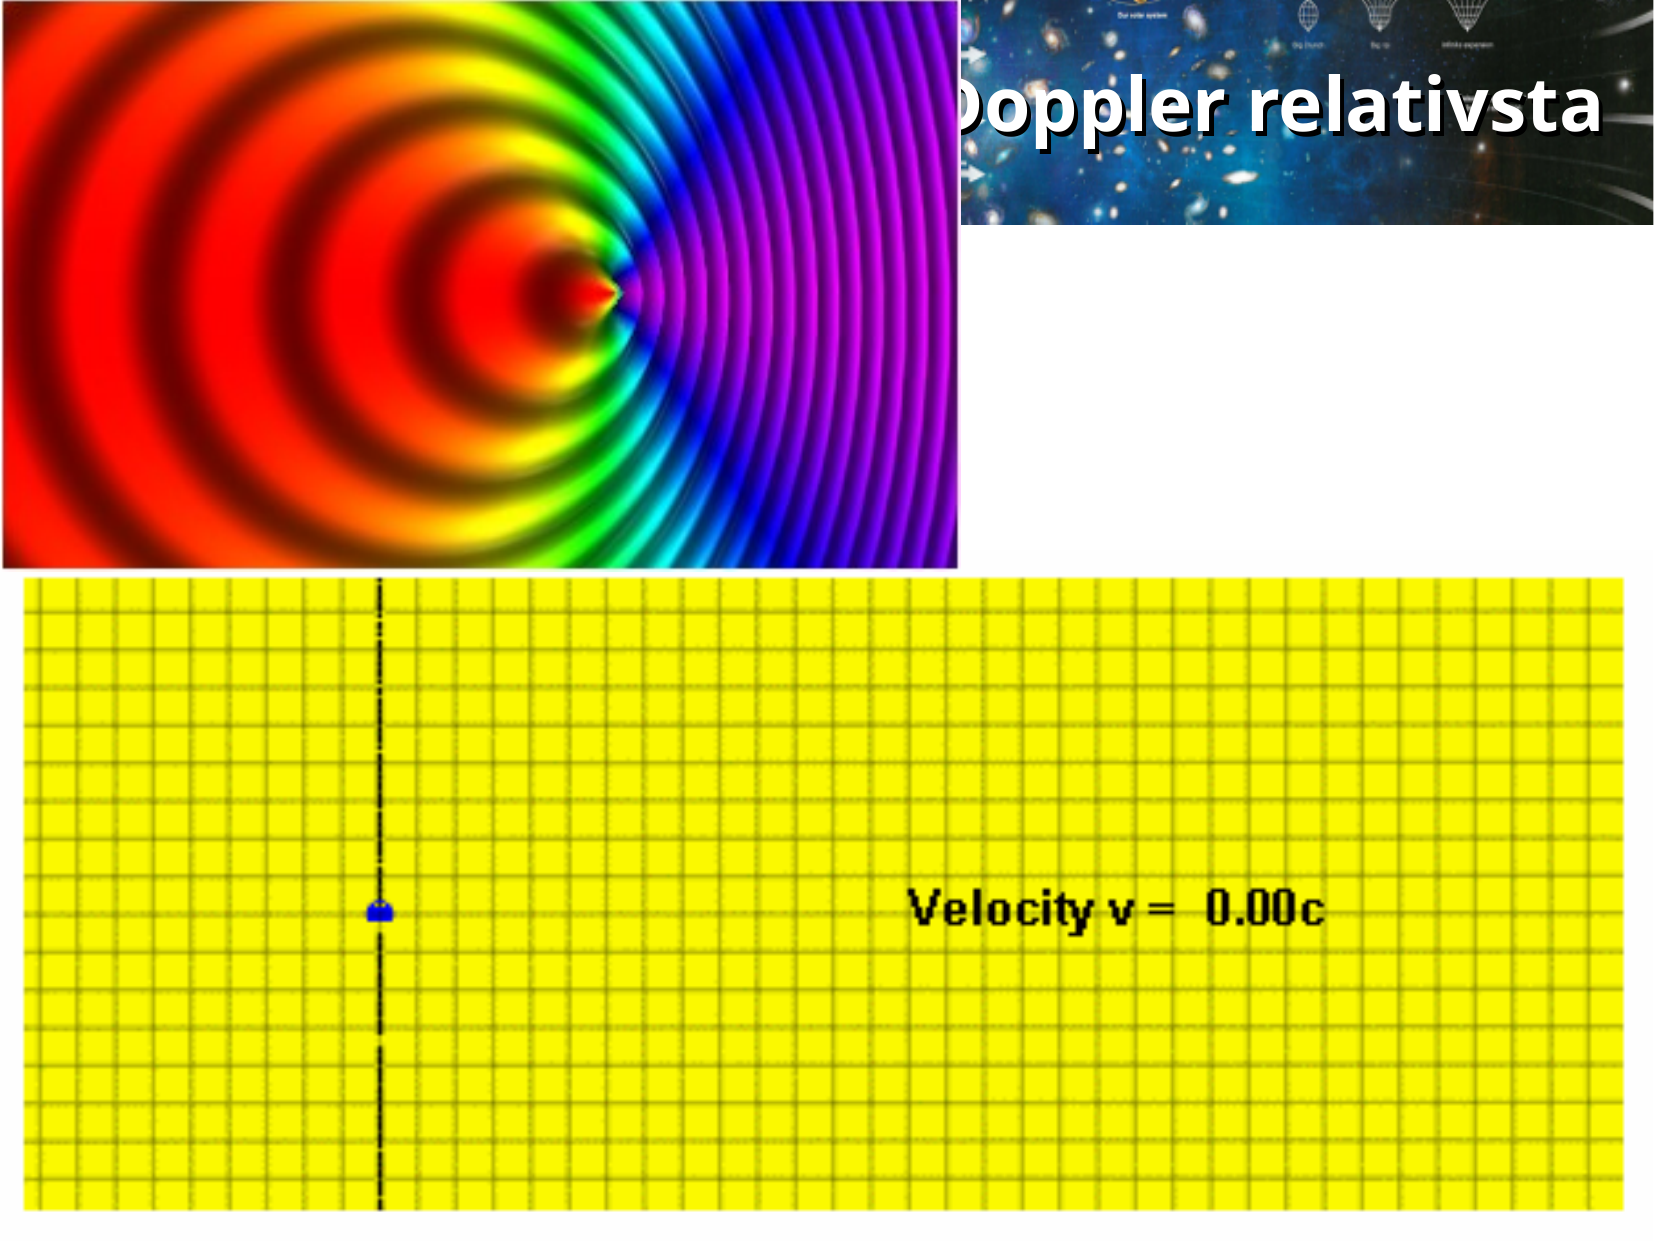

# Efecto Doppler relativsta
Nov 17, 2016
H. Asorey - IPAC 2016 - 14/16
32